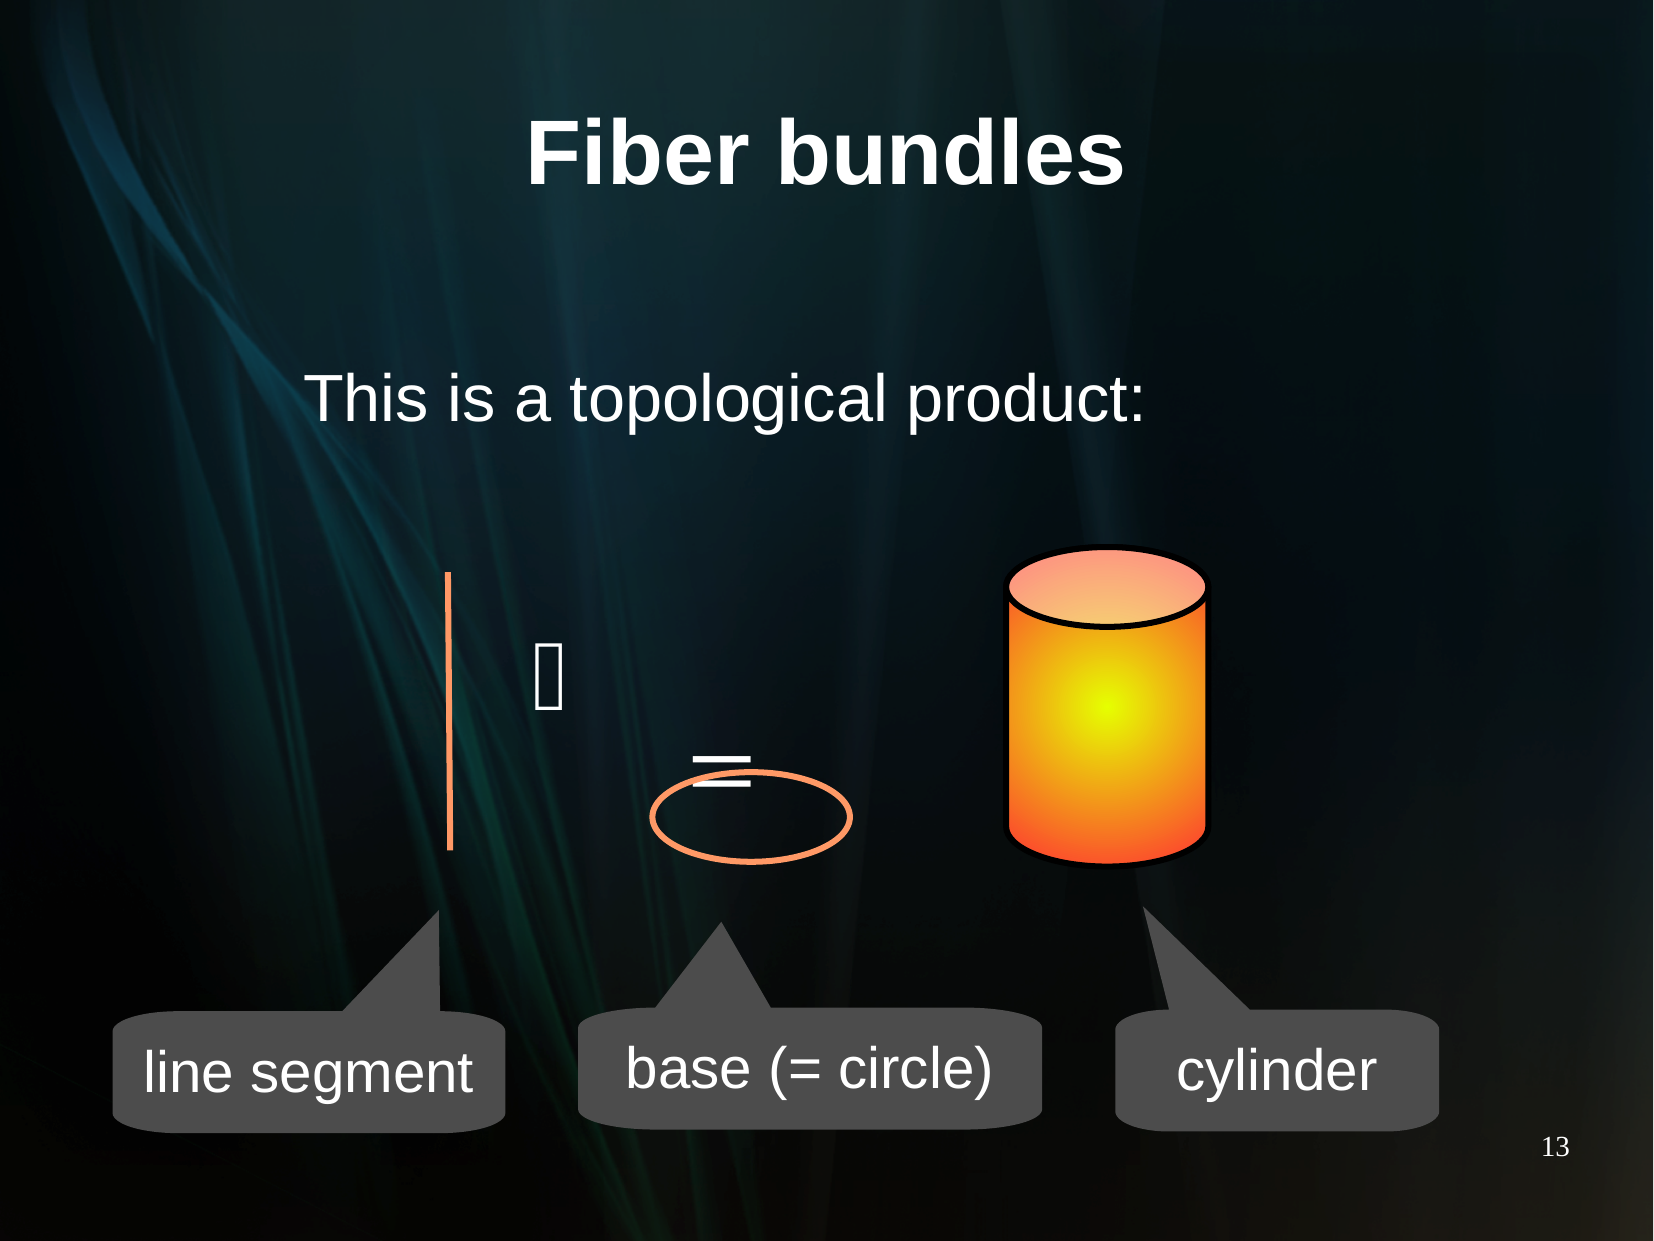

# Fiber bundles
This is a topological product:
 =
base (= circle)
cylinder
line segment
13